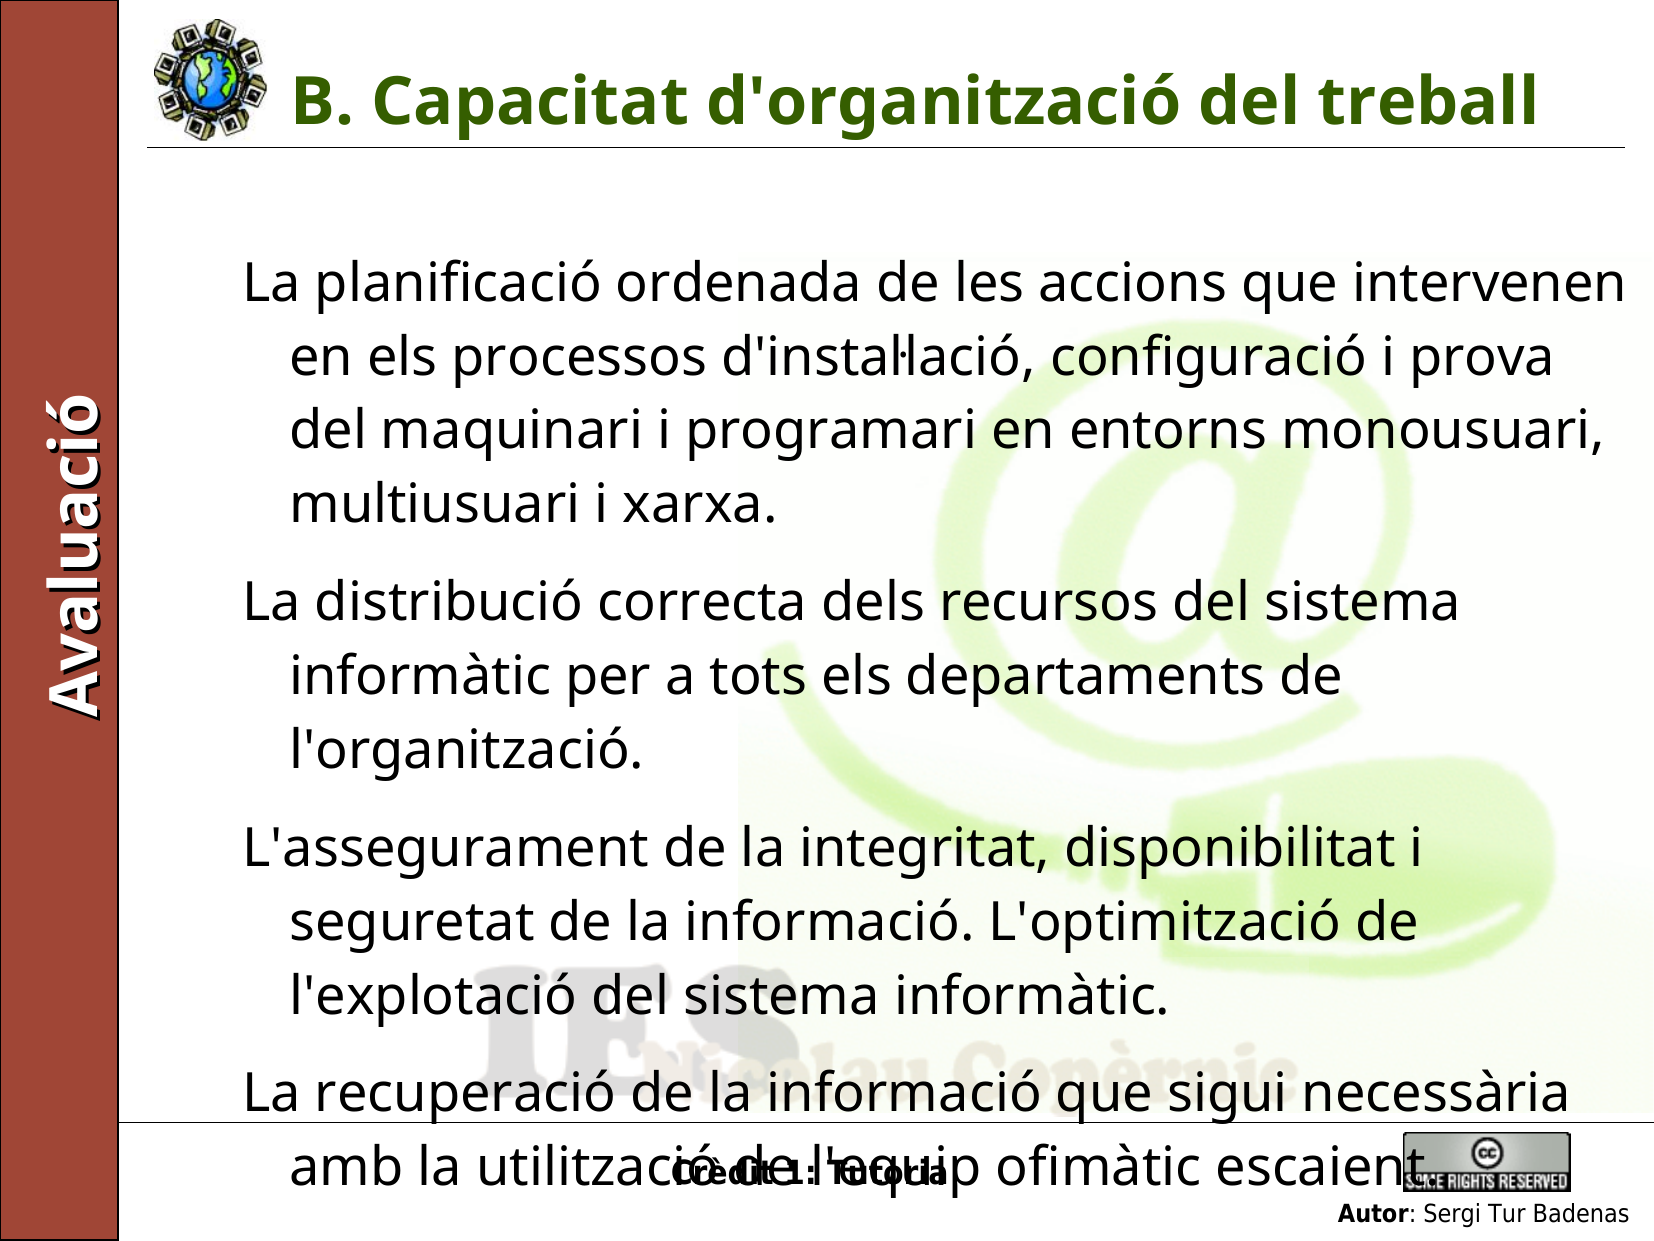

# B. Capacitat d'organització del treball
La planificació ordenada de les accions que intervenen en els processos d'instal·lació, configuració i prova del maquinari i programari en entorns monousuari, multiusuari i xarxa.
La distribució correcta dels recursos del sistema informàtic per a tots els departaments de l'organització.
L'assegurament de la integritat, disponibilitat i seguretat de la informació. L'optimització de l'explotació del sistema informàtic.
La recuperació de la informació que sigui necessària amb la utilització de l'equip ofimàtic escaient.